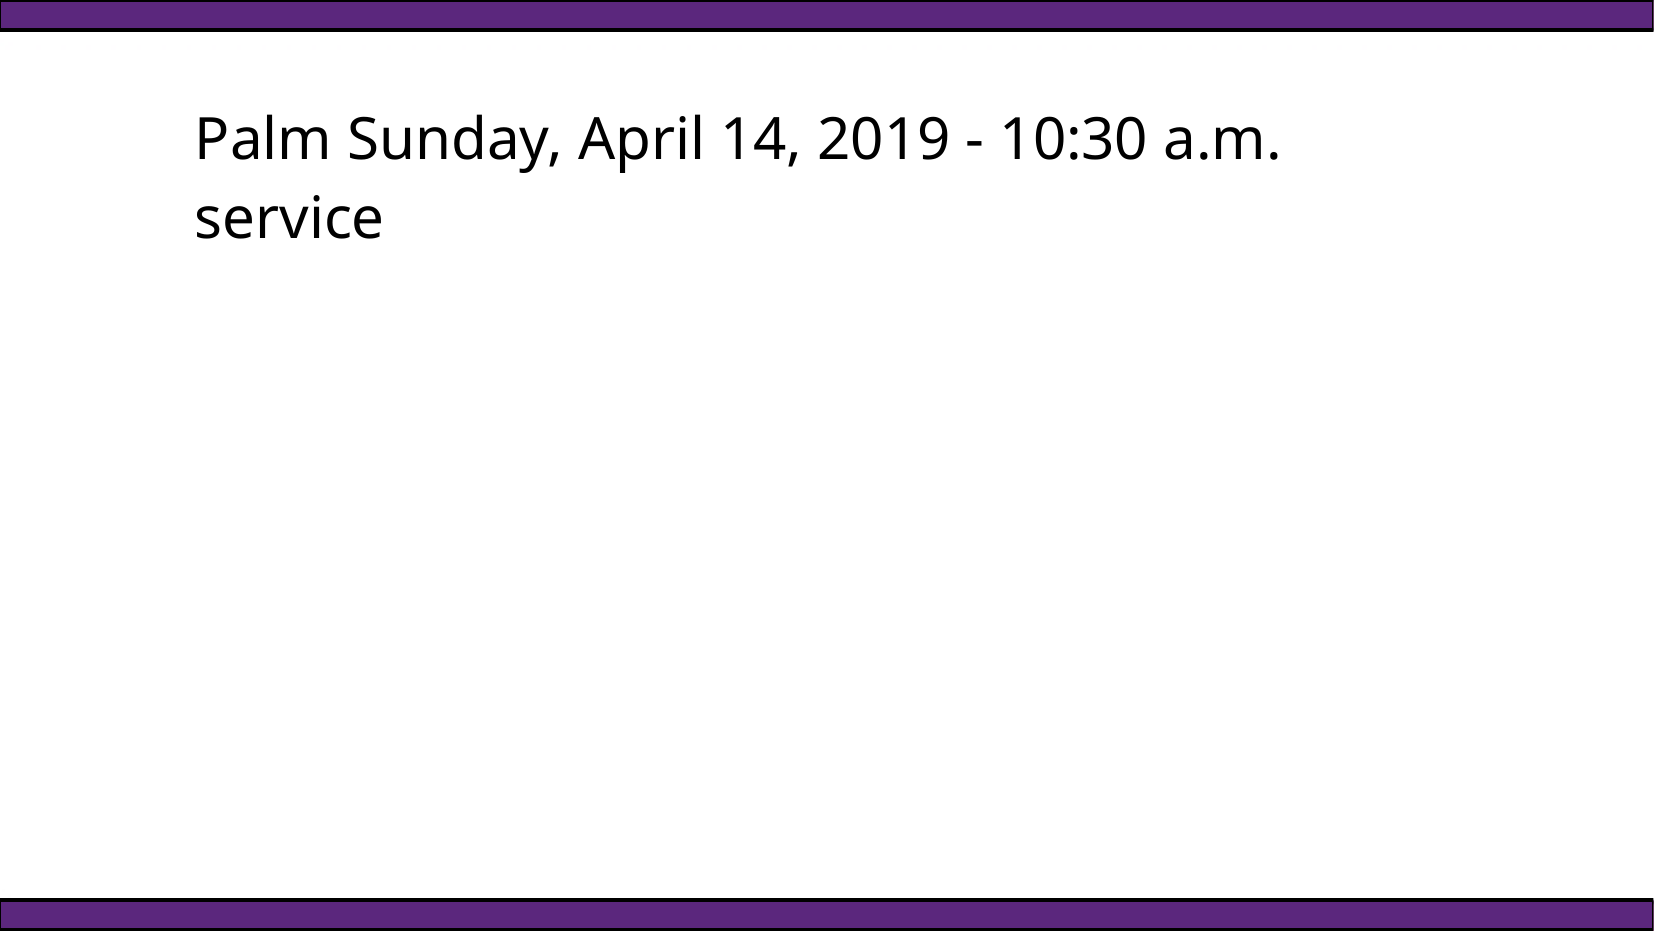

Palm Sunday, April 14, 2019 - 10:30 a.m. service